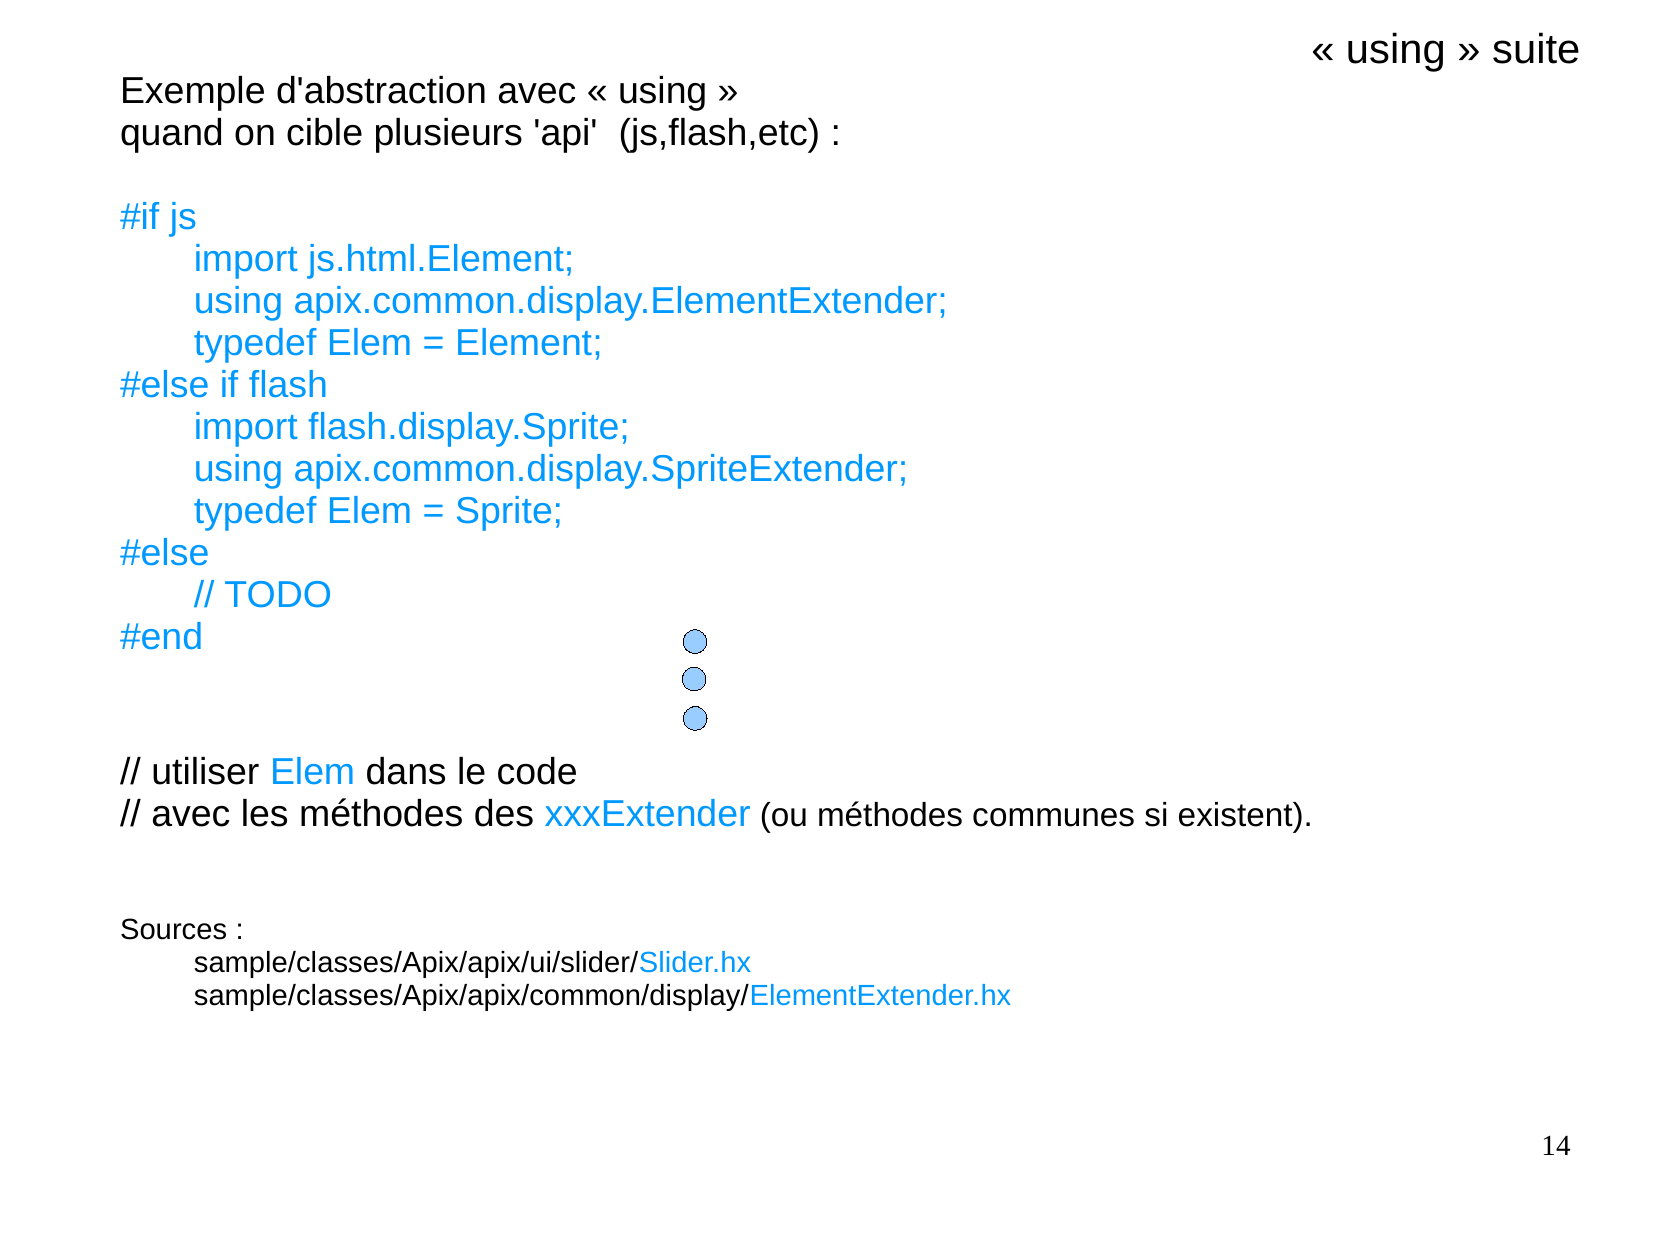

« using » suite
Exemple d'abstraction avec « using »
quand on cible plusieurs 'api' (js,flash,etc) :
#if js
	import js.html.Element;
	using apix.common.display.ElementExtender;
	typedef Elem = Element;
#else if flash
	import flash.display.Sprite;
	using apix.common.display.SpriteExtender;
	typedef Elem = Sprite;
#else
	// TODO
#end
// utiliser Elem dans le code
// avec les méthodes des xxxExtender (ou méthodes communes si existent).
Sources :
	sample/classes/Apix/apix/ui/slider/Slider.hx
	sample/classes/Apix/apix/common/display/ElementExtender.hx
14